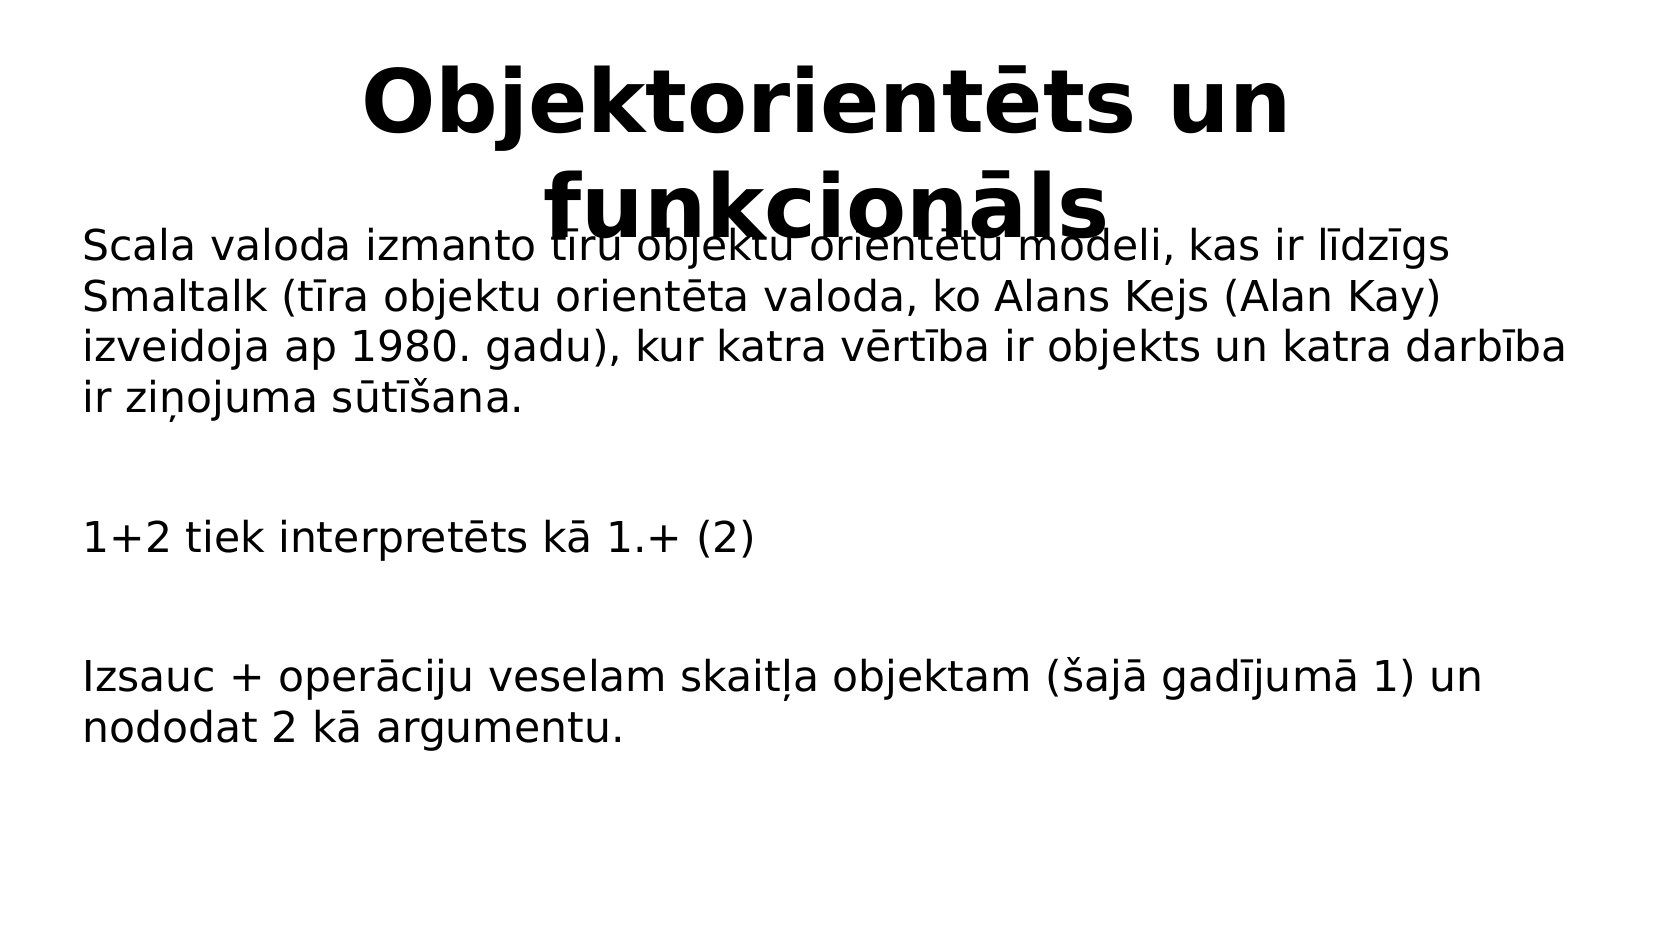

# Objektorientēts un funkcionāls
Scala valoda izmanto tīru objektu orientētu modeli, kas ir līdzīgs Smaltalk (tīra objektu orientēta valoda, ko Alans Kejs (Alan Kay) izveidoja ap 1980. gadu), kur katra vērtība ir objekts un katra darbība ir ziņojuma sūtīšana.
1+2 tiek interpretēts kā 1.+ (2)
Izsauc + operāciju veselam skaitļa objektam (šajā gadījumā 1) un nododat 2 kā argumentu.